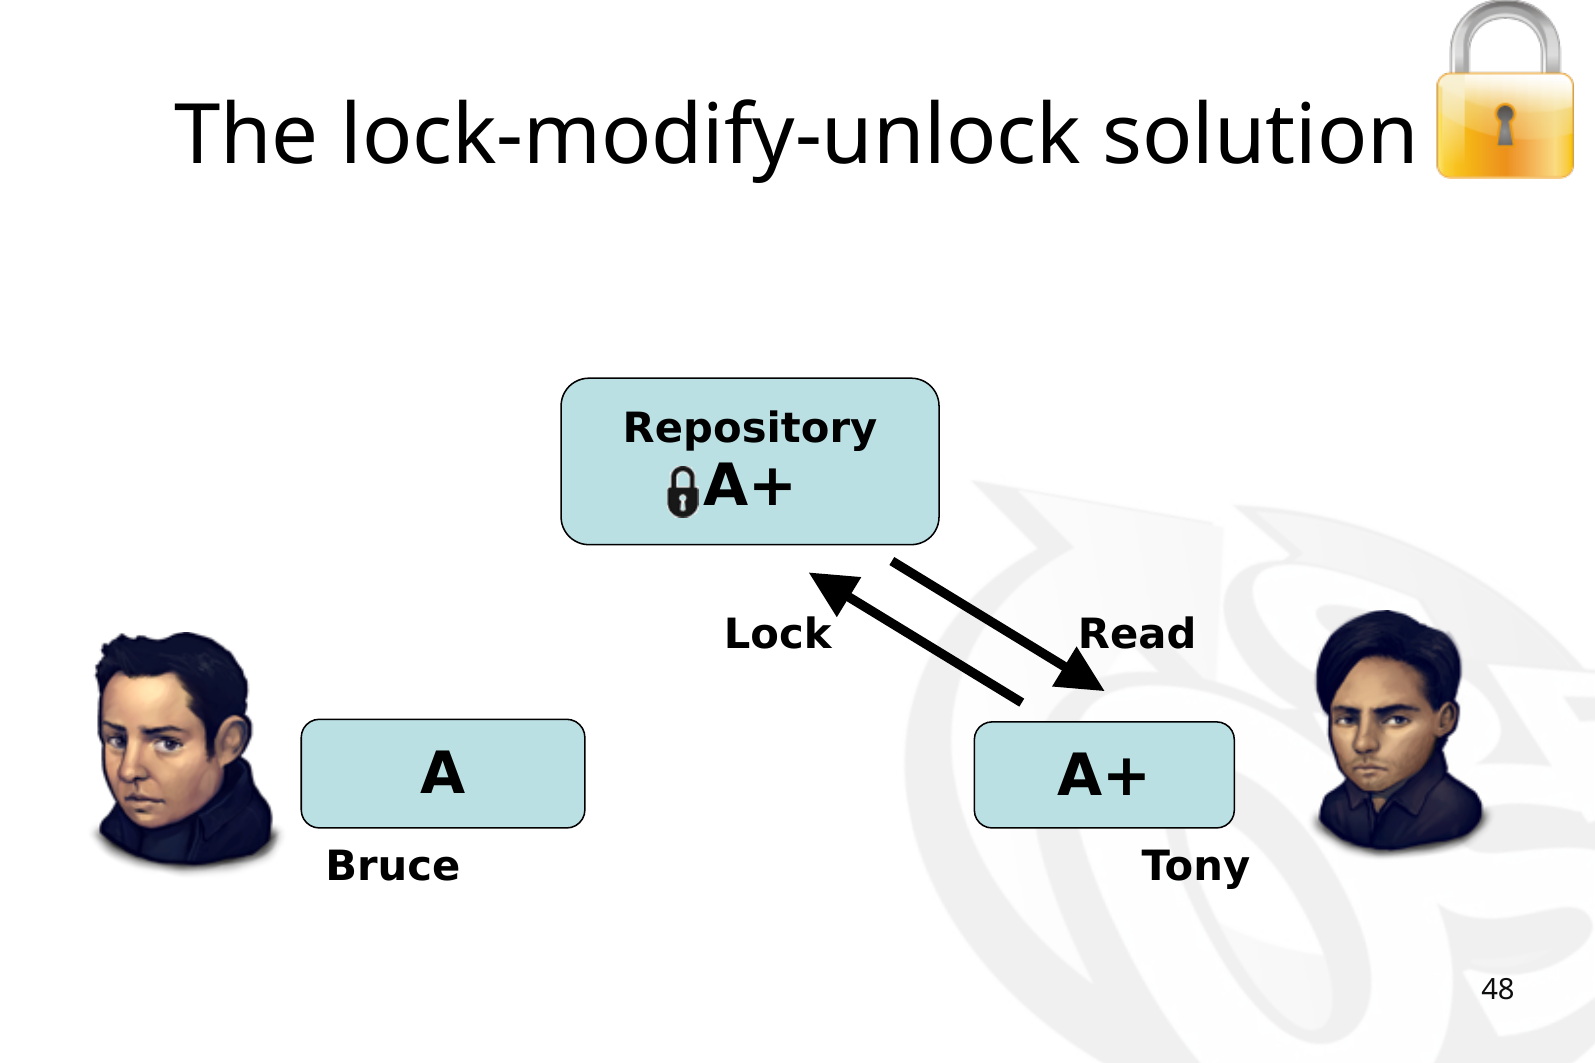

# The lock-modify-unlock solution
Repository
A+
 Lock Read
A
A+
Bruce	 Tony
48